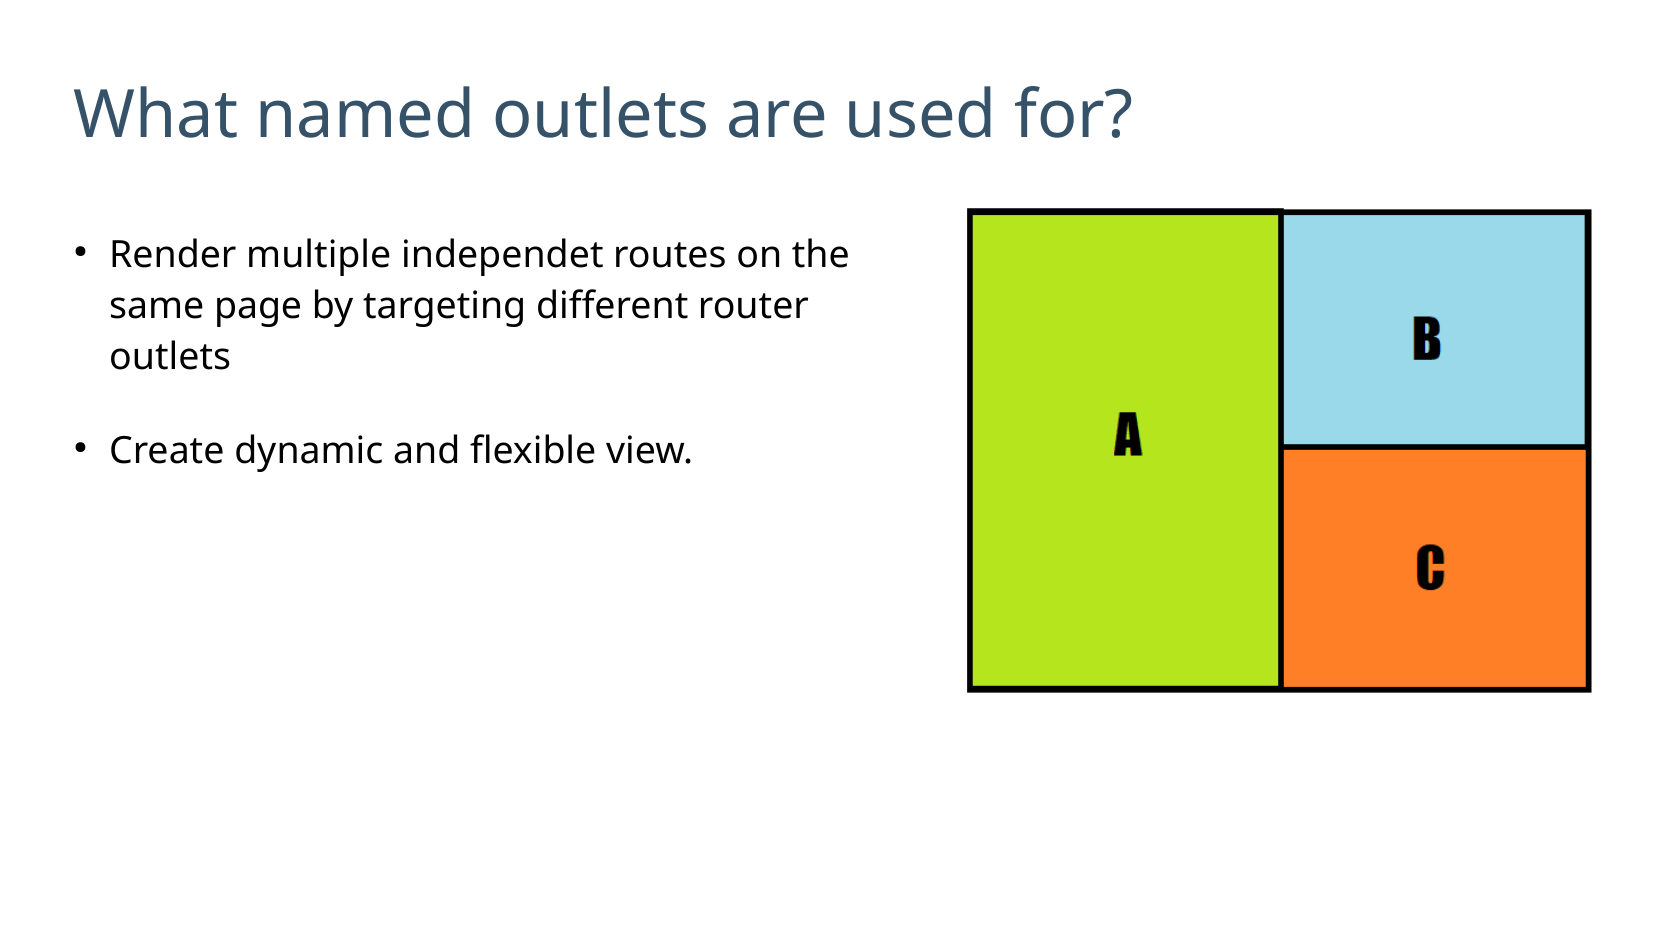

What named outlets are used for?
Render multiple independet routes on the same page by targeting different router outlets
Create dynamic and flexible view.